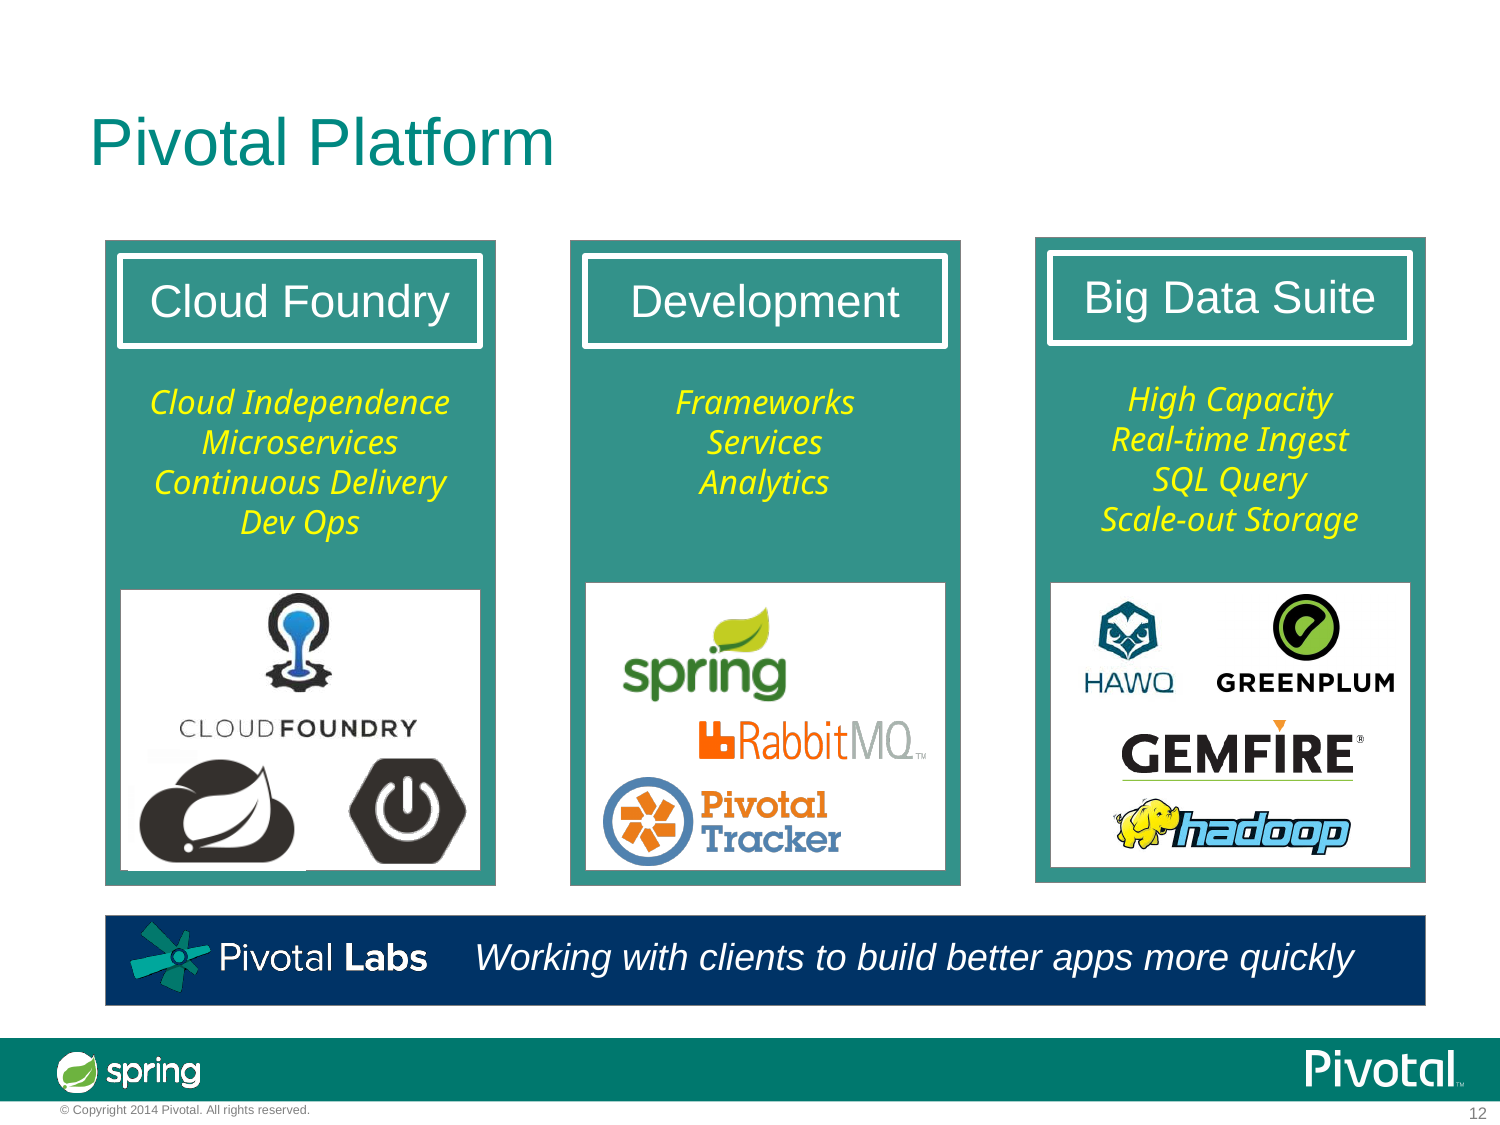

# Pivotal Platform
Big Data Suite
High Capacity
Real-time Ingest
SQL Query
Scale-out Storage
Cloud Foundry
Cloud Independence
Microservices
Continuous Delivery
Dev Ops
Development
Frameworks
Services
Analytics
 Working with clients to build better apps more quickly